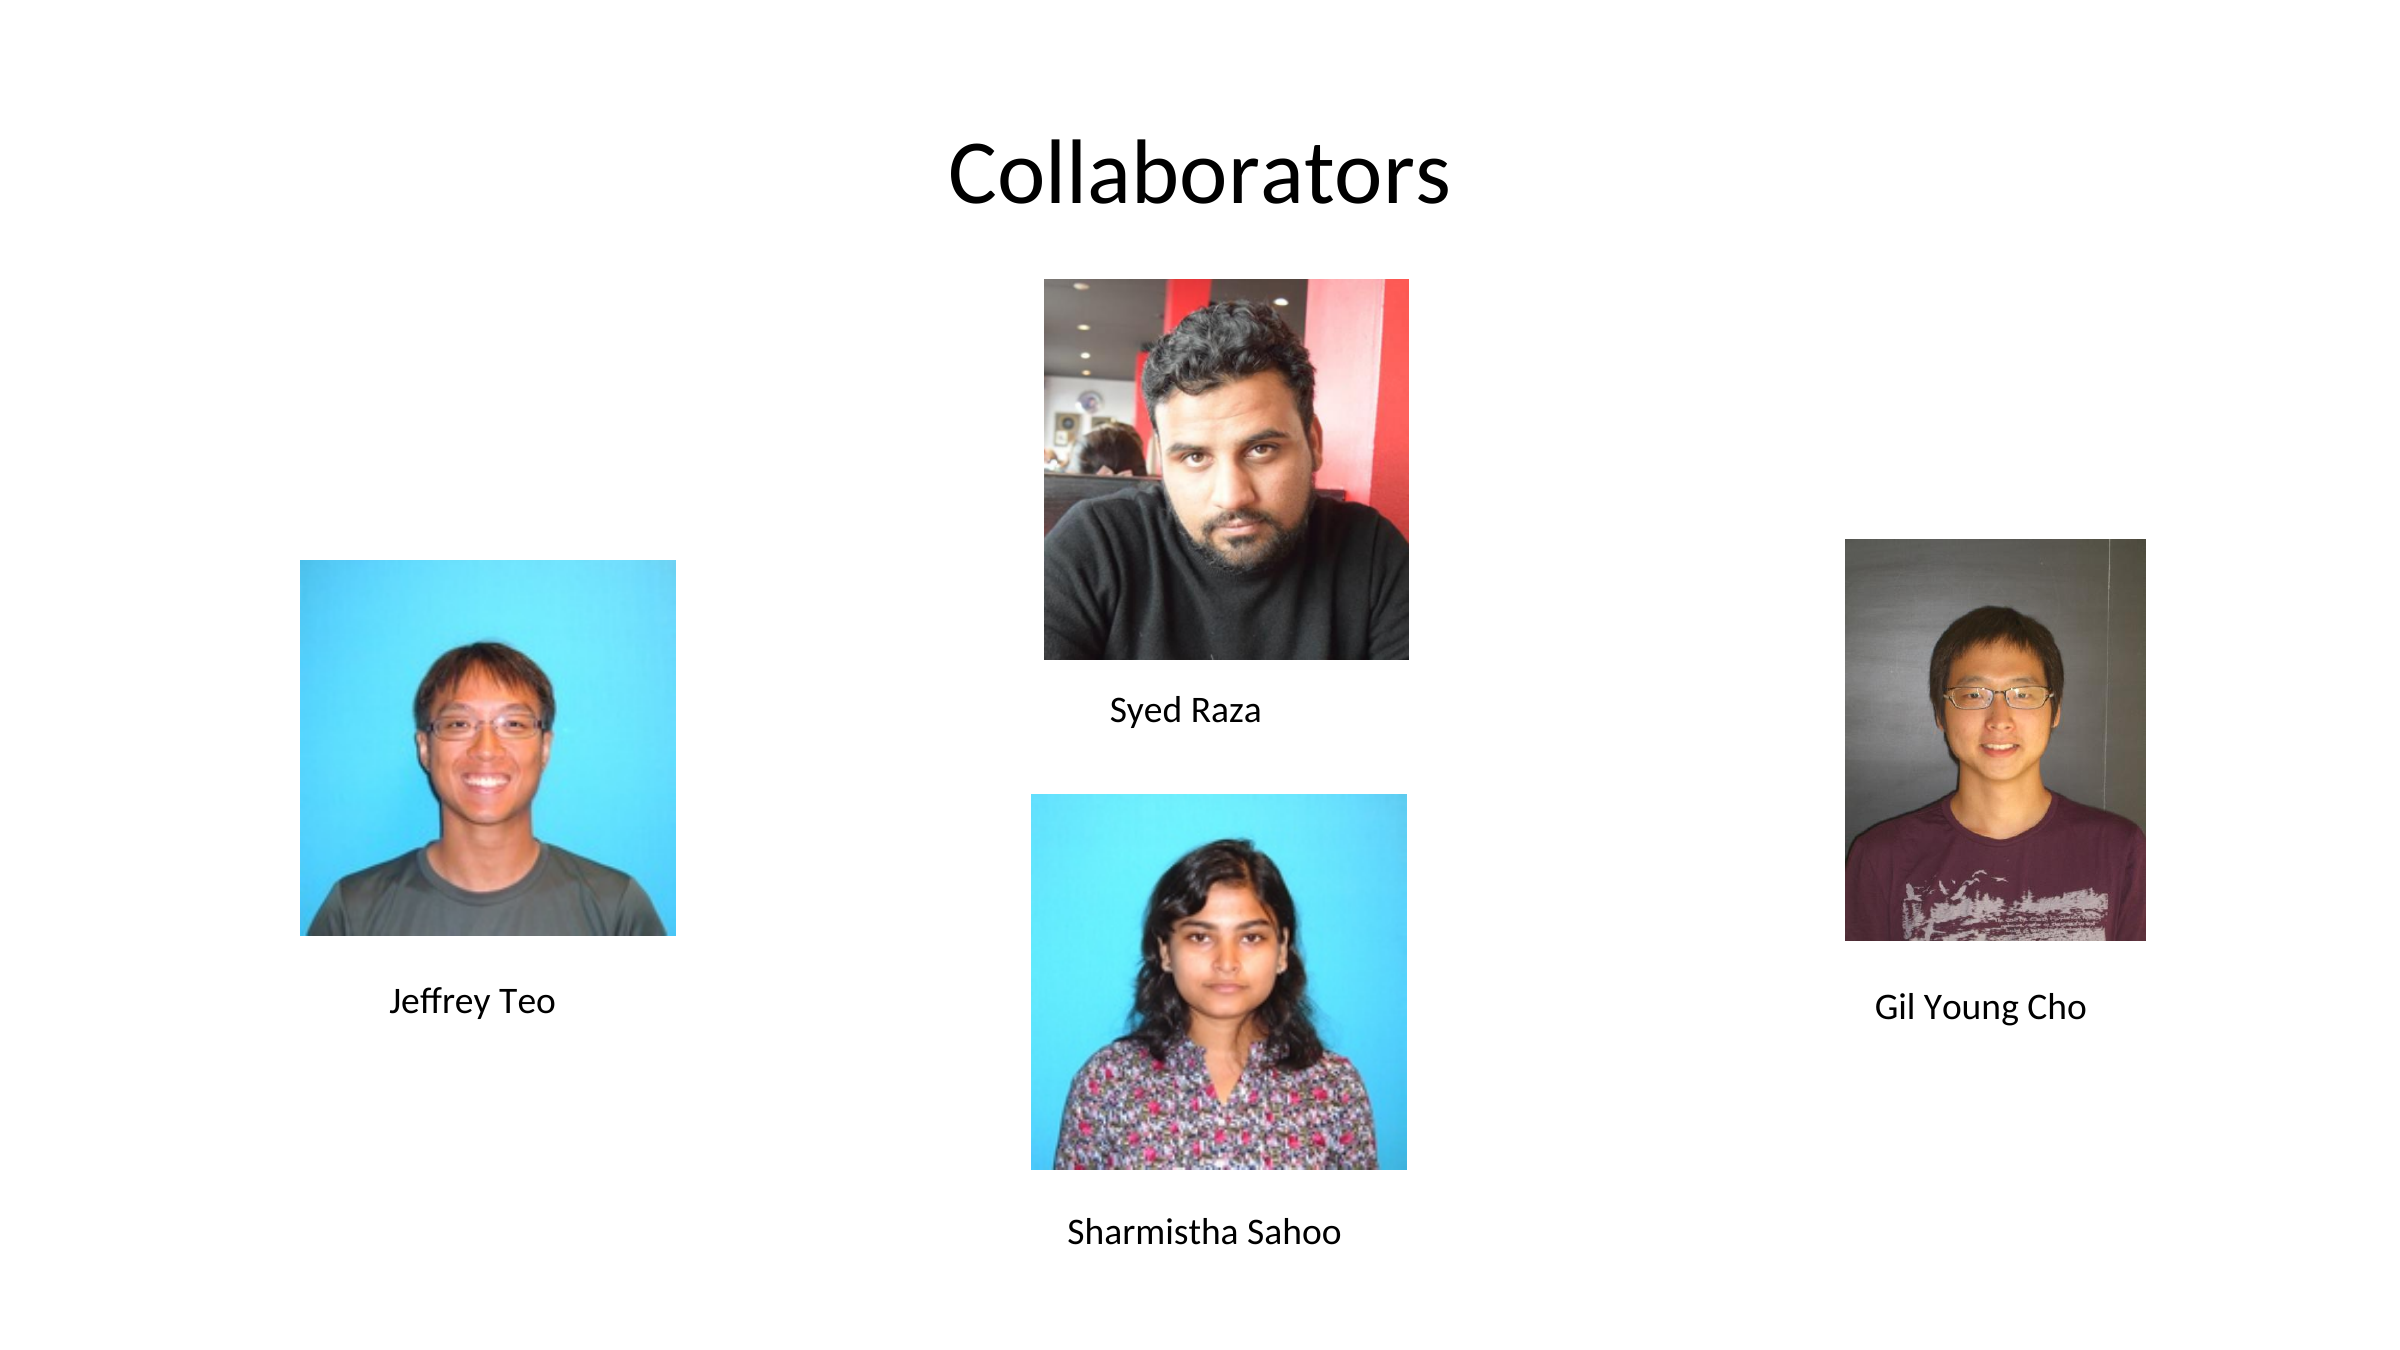

# Collaborators
Syed Raza
Jeffrey Teo
Gil Young Cho
Sharmistha Sahoo